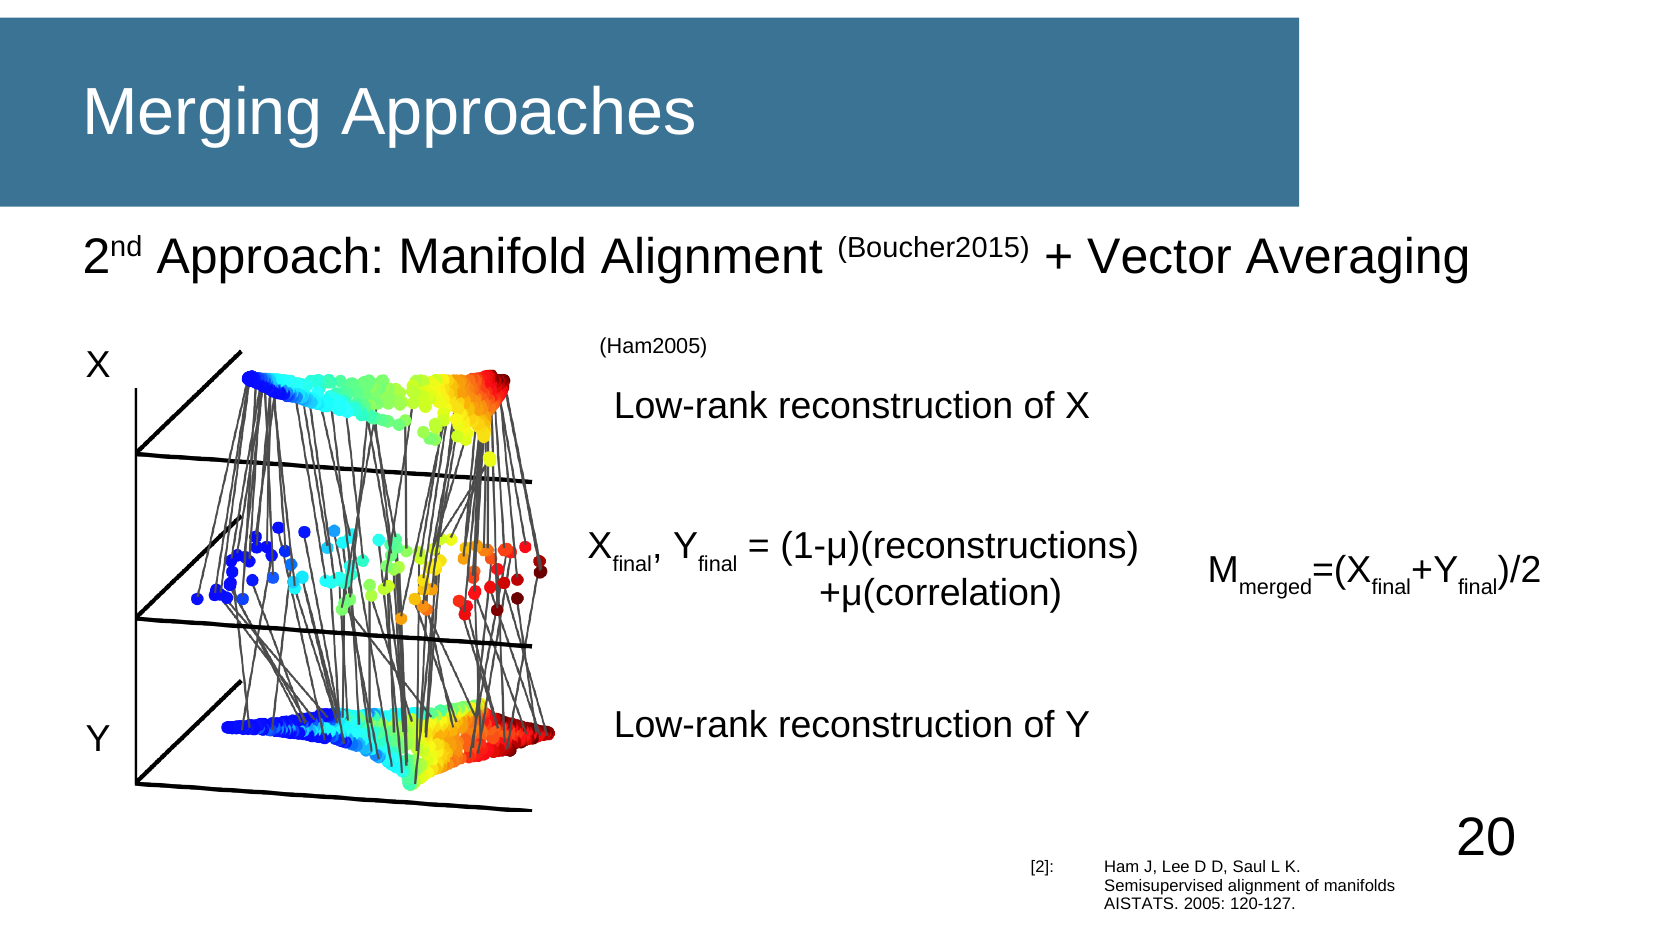

# Merging Approaches
2nd Approach: Manifold Alignment (Boucher2015) + Vector Averaging
(Ham2005)
X
Low-rank reconstruction of X
Xfinal, Yfinal = (1-μ)(reconstructions)
			 +μ(correlation)
Mmerged=(Xfinal+Yfinal)/2
Low-rank reconstruction of Y
Y
[2]:	Ham J, Lee D D, Saul L K.
	Semisupervised alignment of manifolds
	AISTATS. 2005: 120-127.